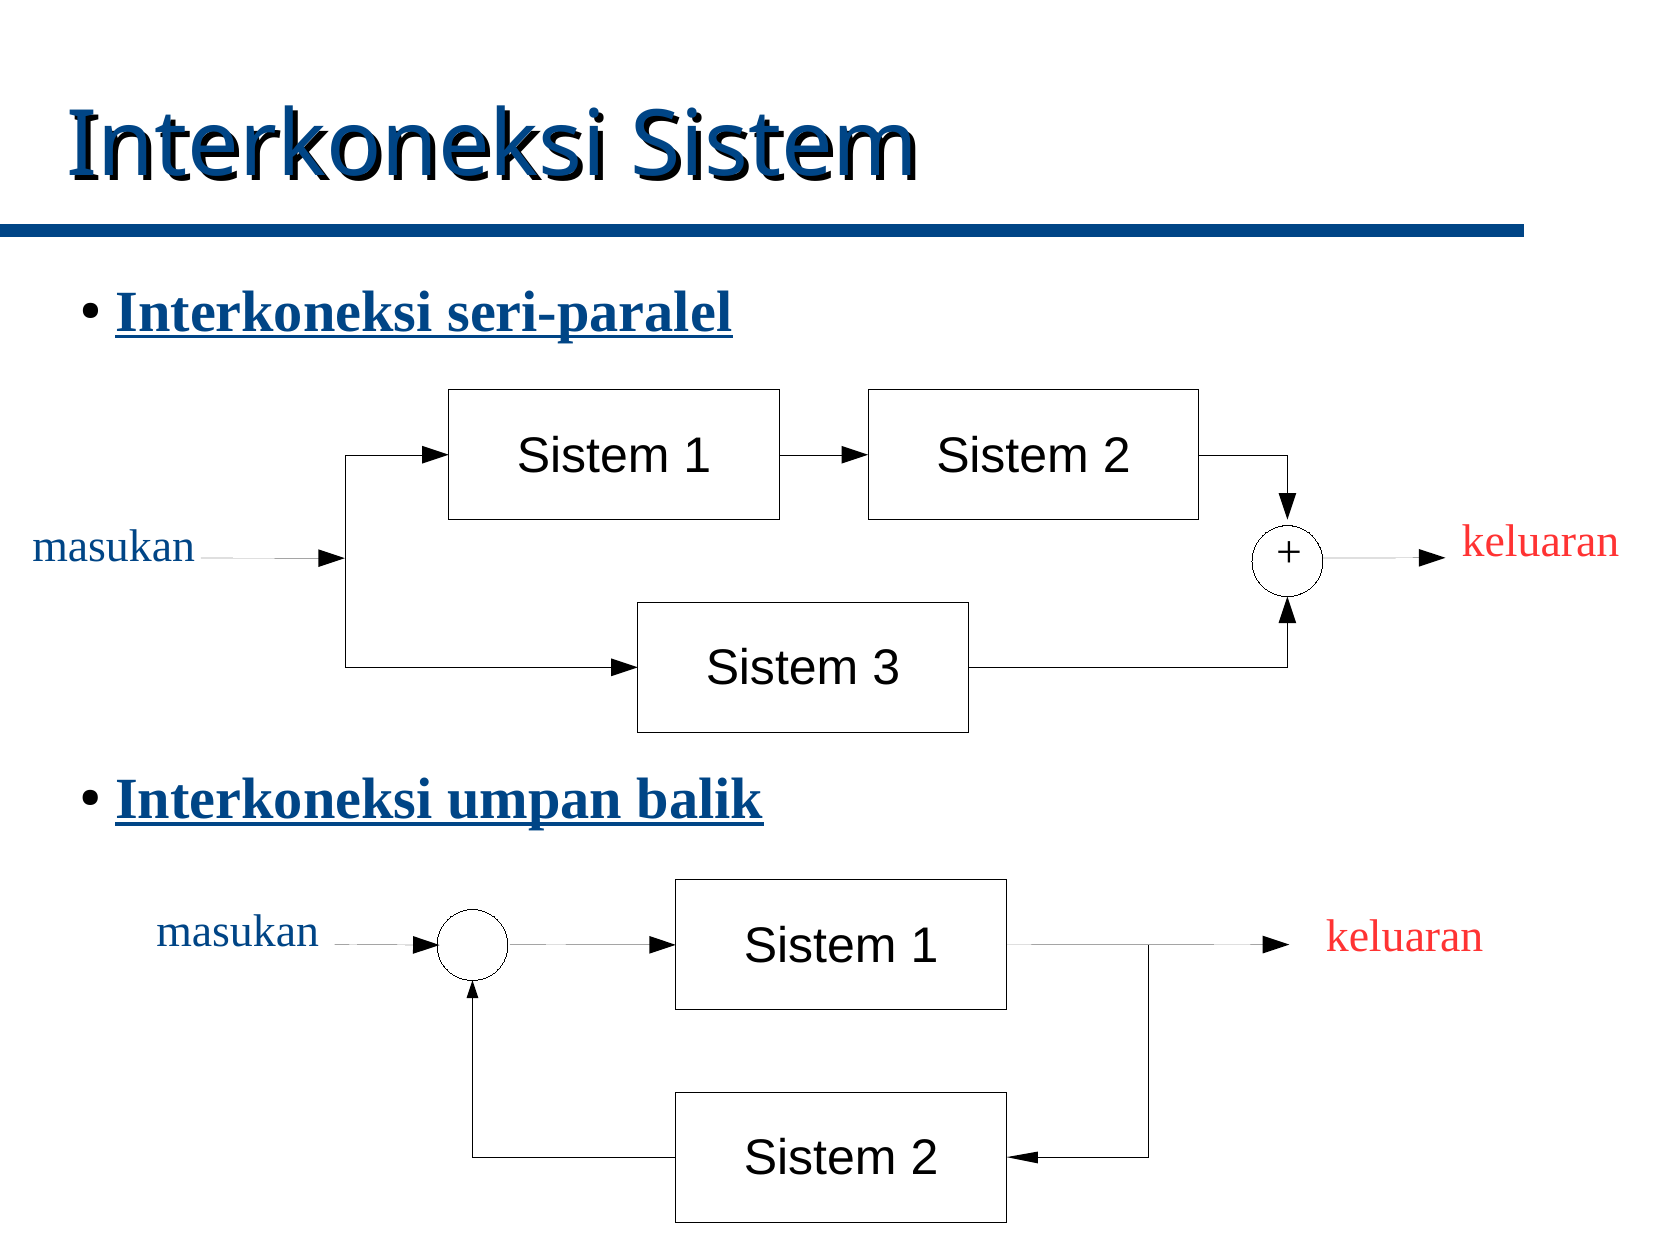

Interkoneksi Sistem
Interkoneksi seri-paralel
Sistem 1
Sistem 2
keluaran
masukan
+
Sistem 3
Interkoneksi umpan balik
Sistem 1
masukan
keluaran
Sistem 2